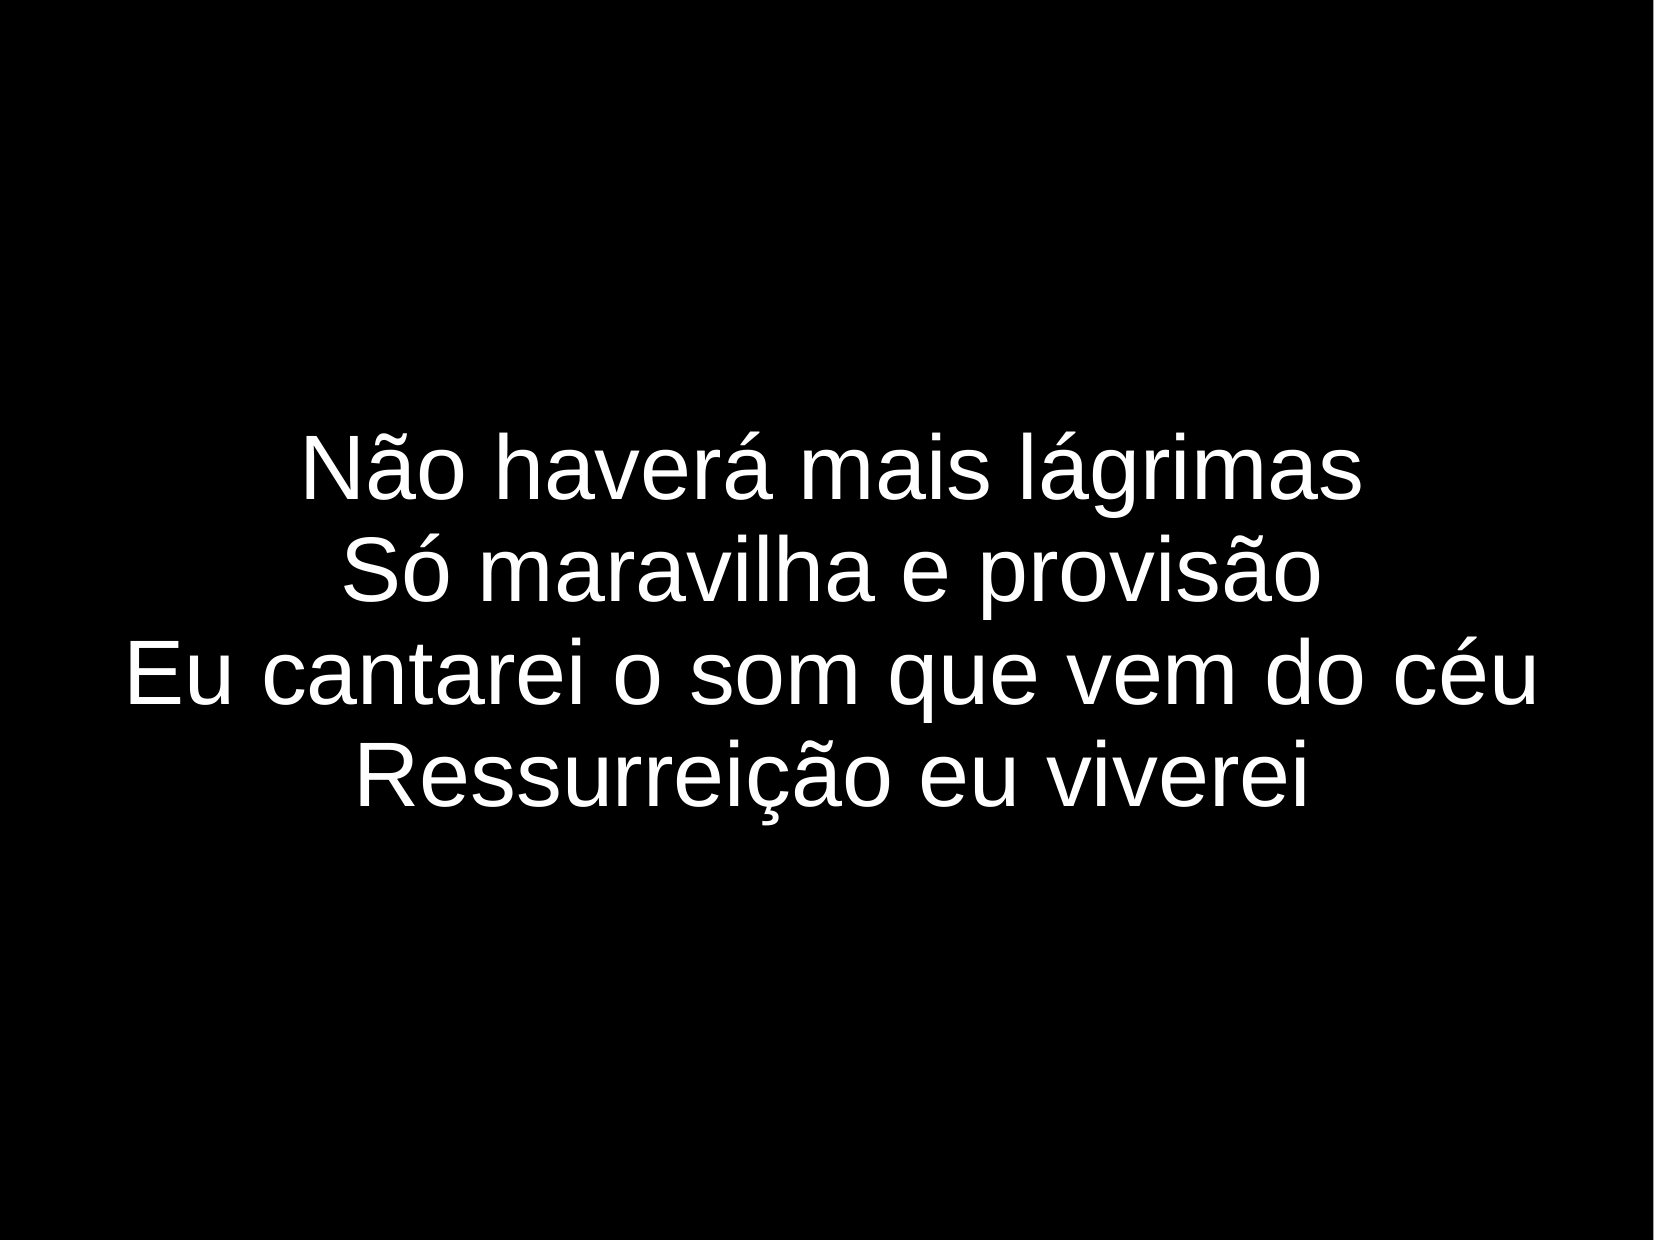

# Não haverá mais lágrimas
Só maravilha e provisão
Eu cantarei o som que vem do céu
Ressurreição eu viverei